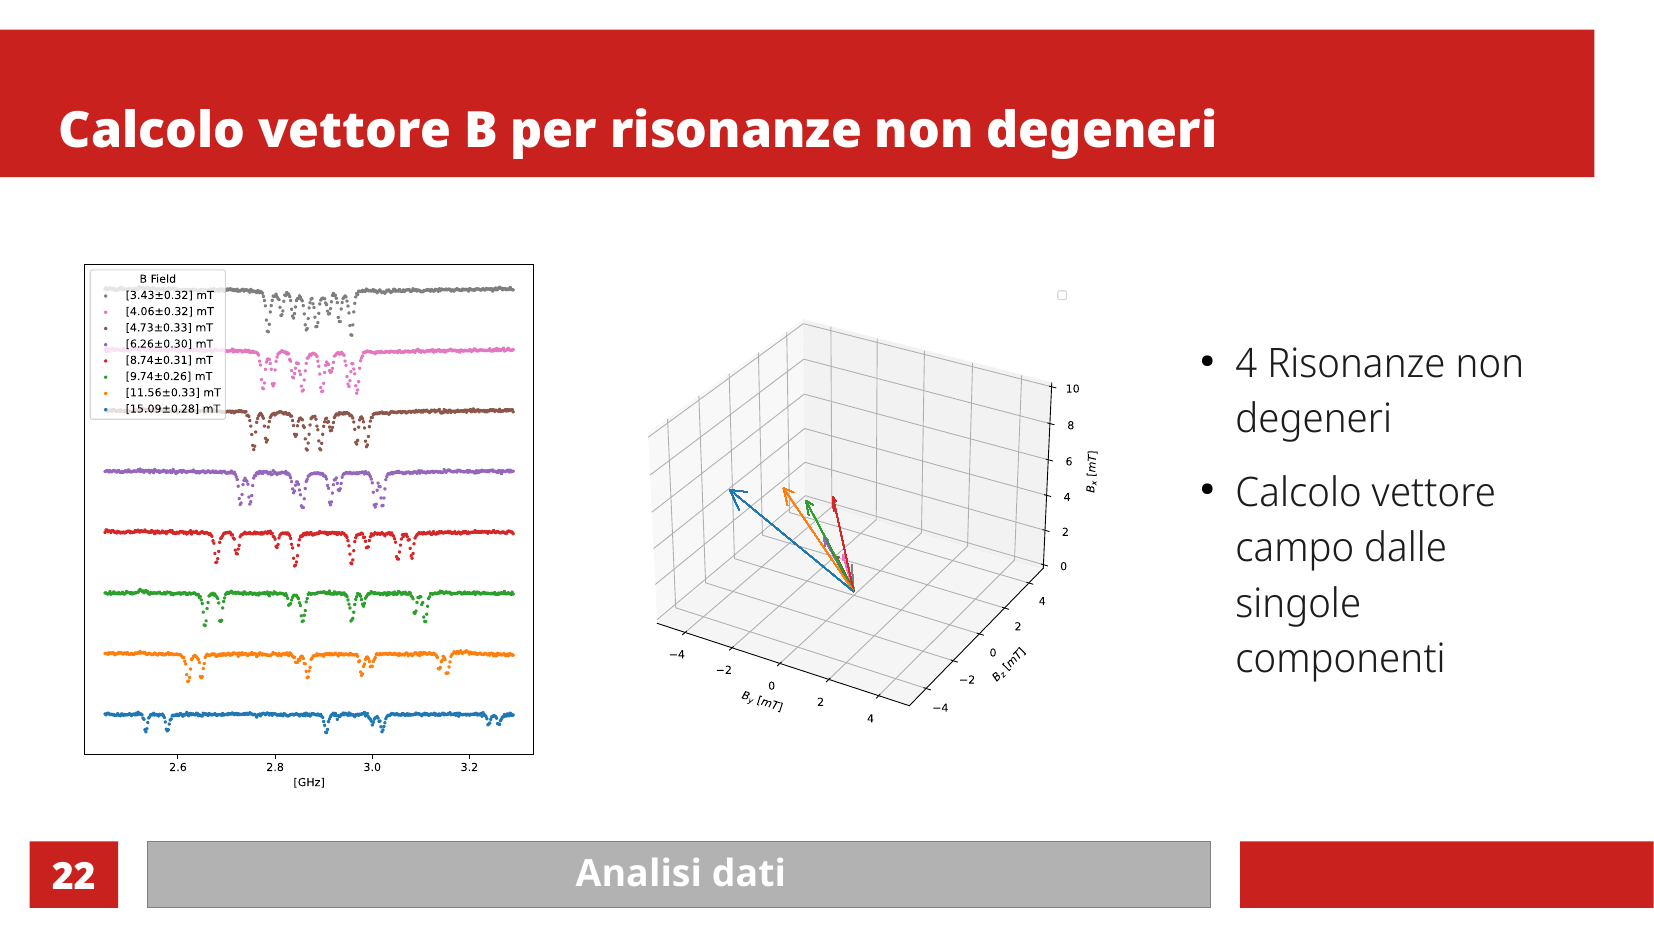

# Calcolo vettore B per risonanze non degeneri
4 Risonanze non degeneri
Calcolo vettore campo dalle singole componenti
Analisi dati
22